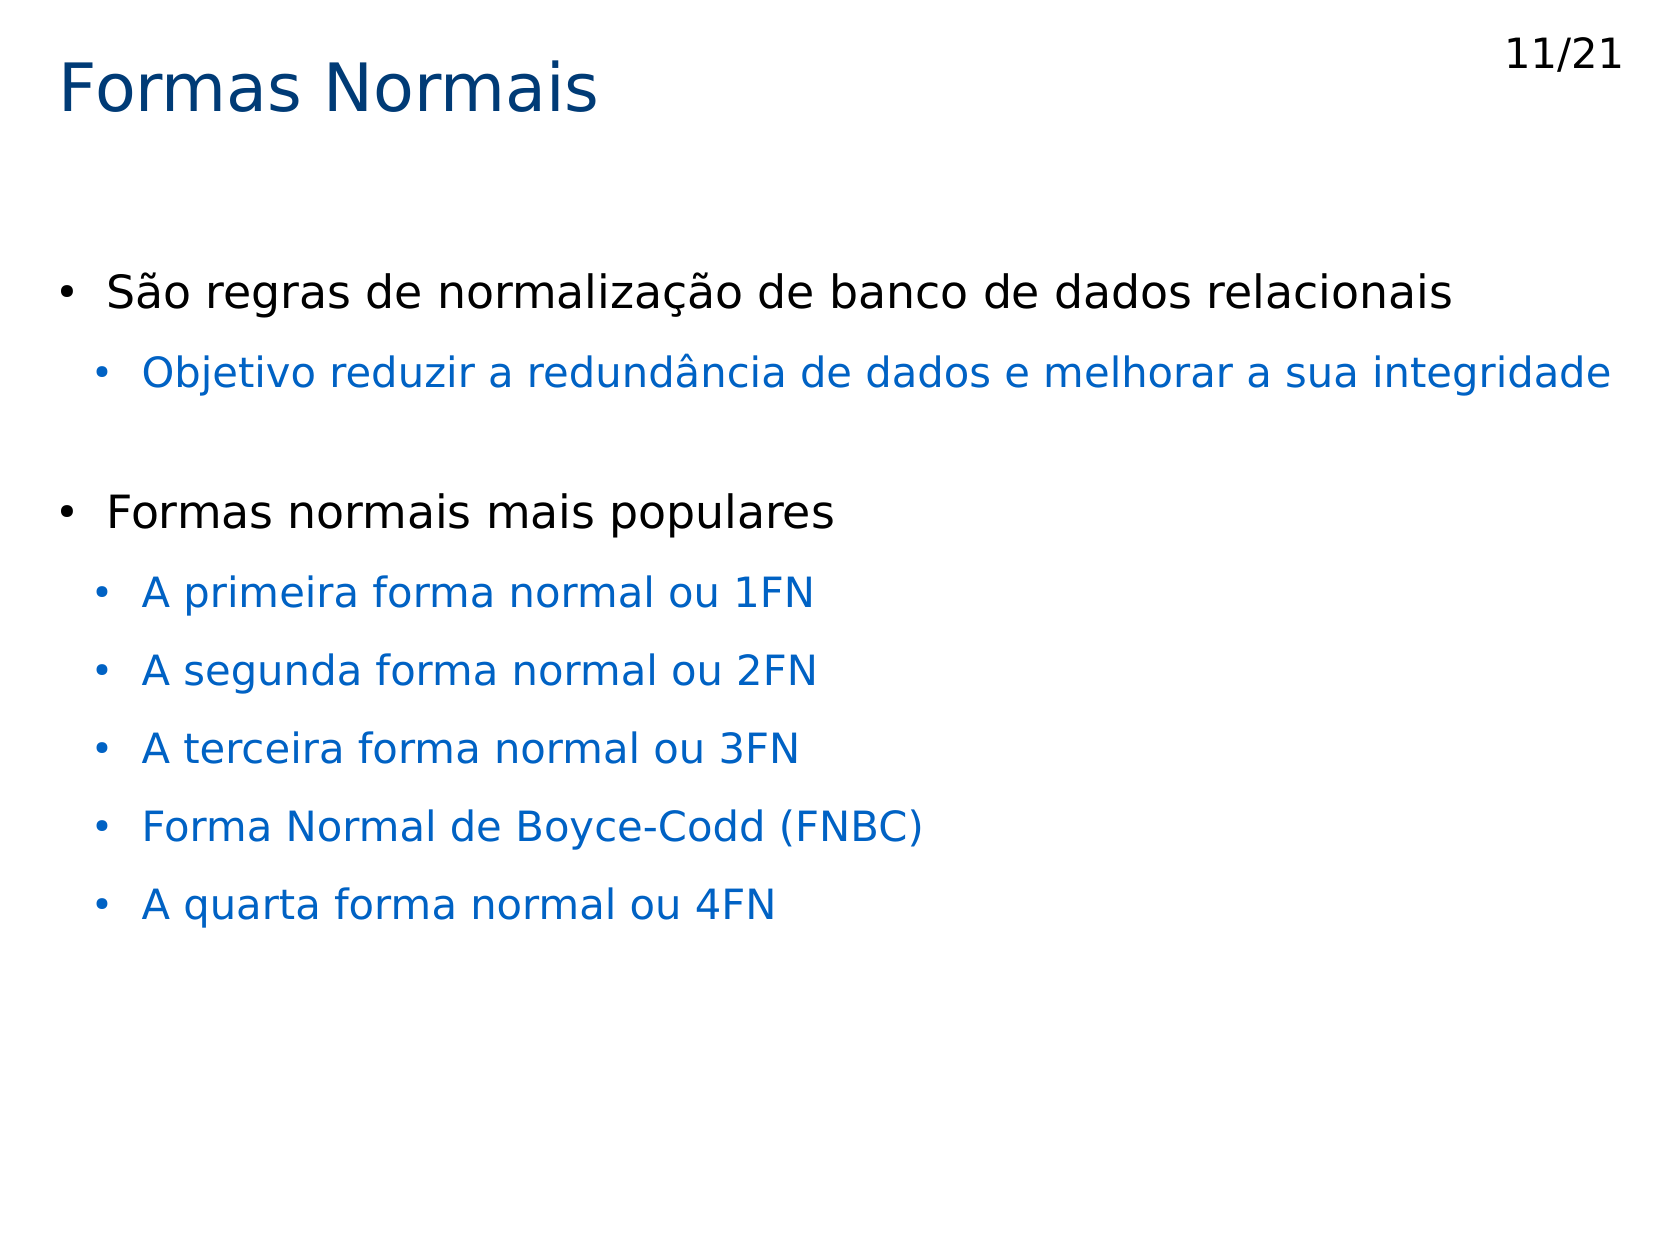

# Formas Normais
11
São regras de normalização de banco de dados relacionais
Objetivo reduzir a redundância de dados e melhorar a sua integridade
Formas normais mais populares
A primeira forma normal ou 1FN
A segunda forma normal ou 2FN
A terceira forma normal ou 3FN
Forma Normal de Boyce-Codd (FNBC)
A quarta forma normal ou 4FN